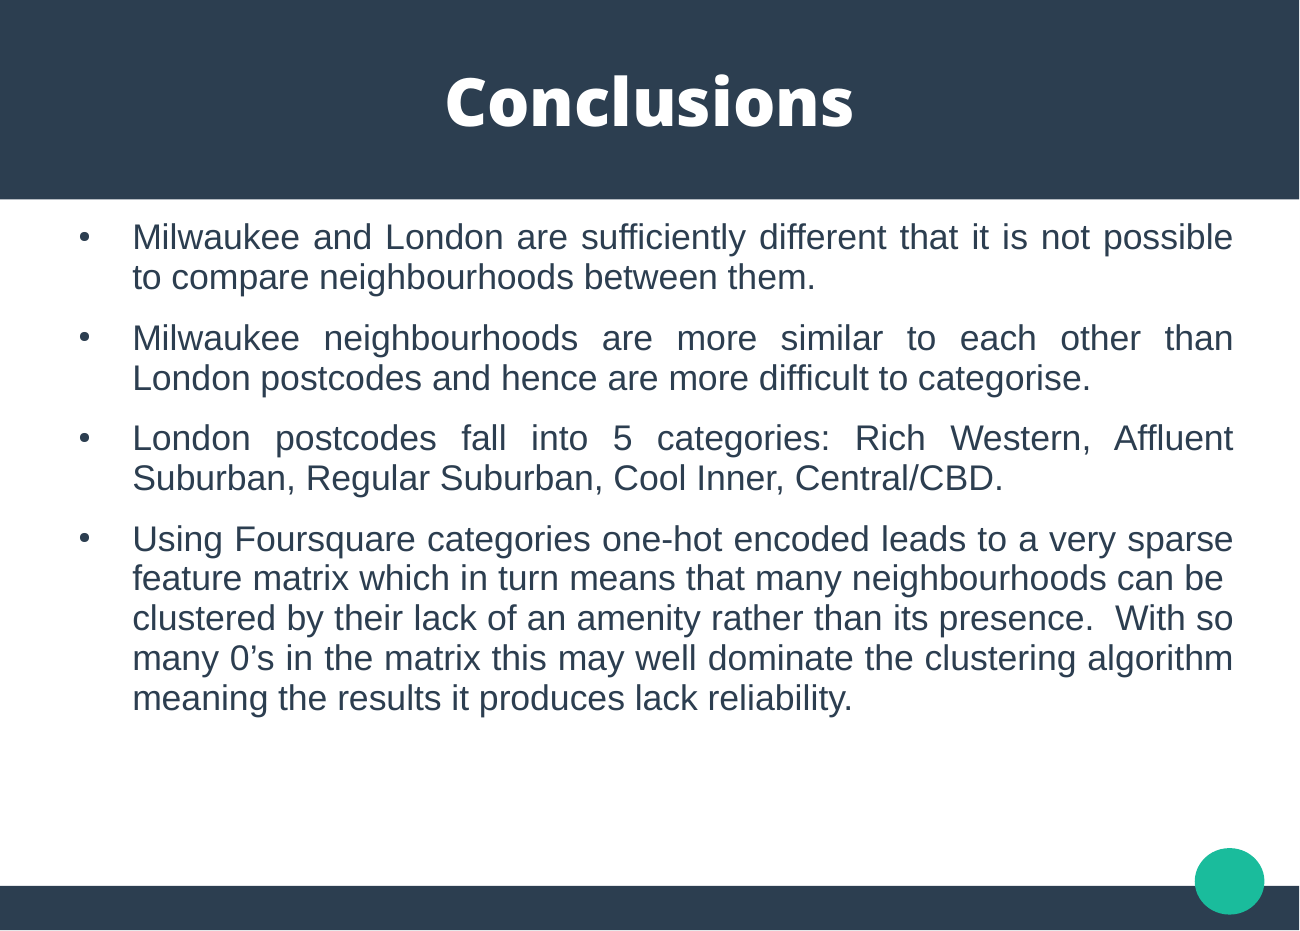

Conclusions
# Milwaukee and London are sufficiently different that it is not possible to compare neighbourhoods between them.
Milwaukee neighbourhoods are more similar to each other than London postcodes and hence are more difficult to categorise.
London postcodes fall into 5 categories: Rich Western, Affluent Suburban, Regular Suburban, Cool Inner, Central/CBD.
Using Foursquare categories one-hot encoded leads to a very sparse feature matrix which in turn means that many neighbourhoods can be clustered by their lack of an amenity rather than its presence. With so many 0’s in the matrix this may well dominate the clustering algorithm meaning the results it produces lack reliability.